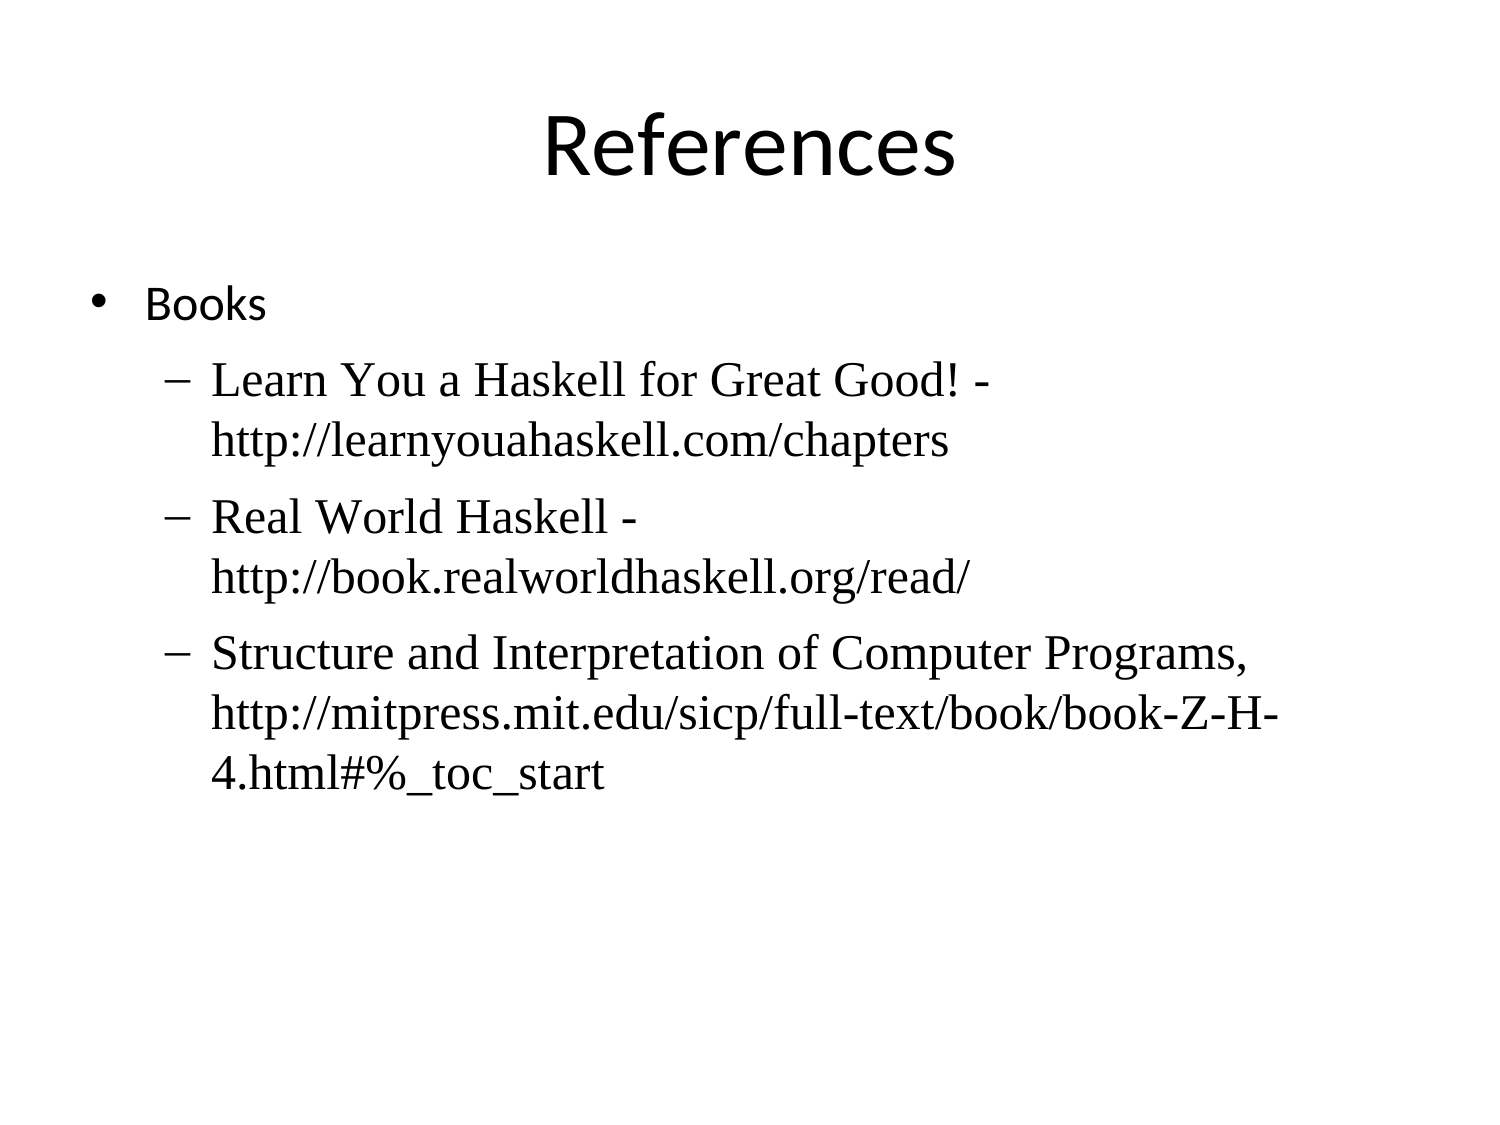

References
Books
Learn You a Haskell for Great Good! - http://learnyouahaskell.com/chapters
Real World Haskell - http://book.realworldhaskell.org/read/
Structure and Interpretation of Computer Programs, http://mitpress.mit.edu/sicp/full-text/book/book-Z-H-4.html#%_toc_start